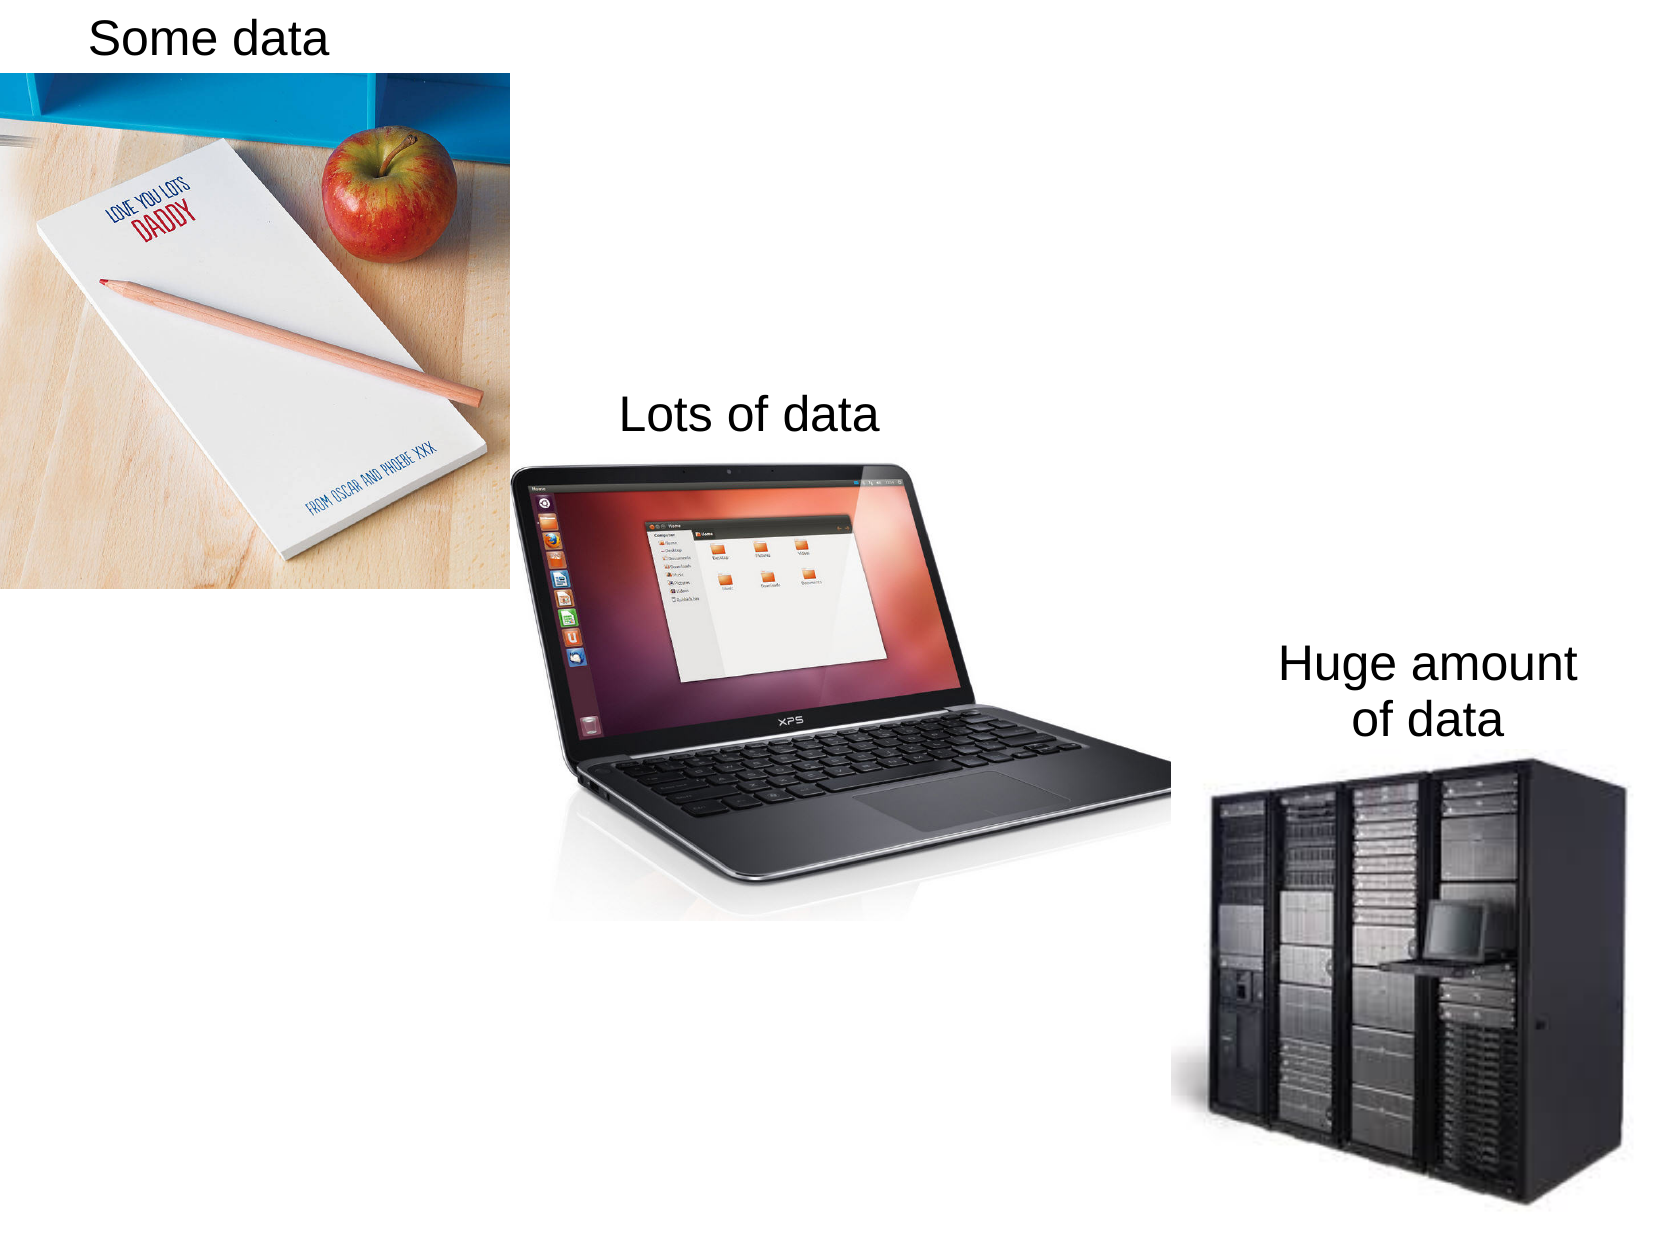

Some data
Lots of data
Huge amount
of data